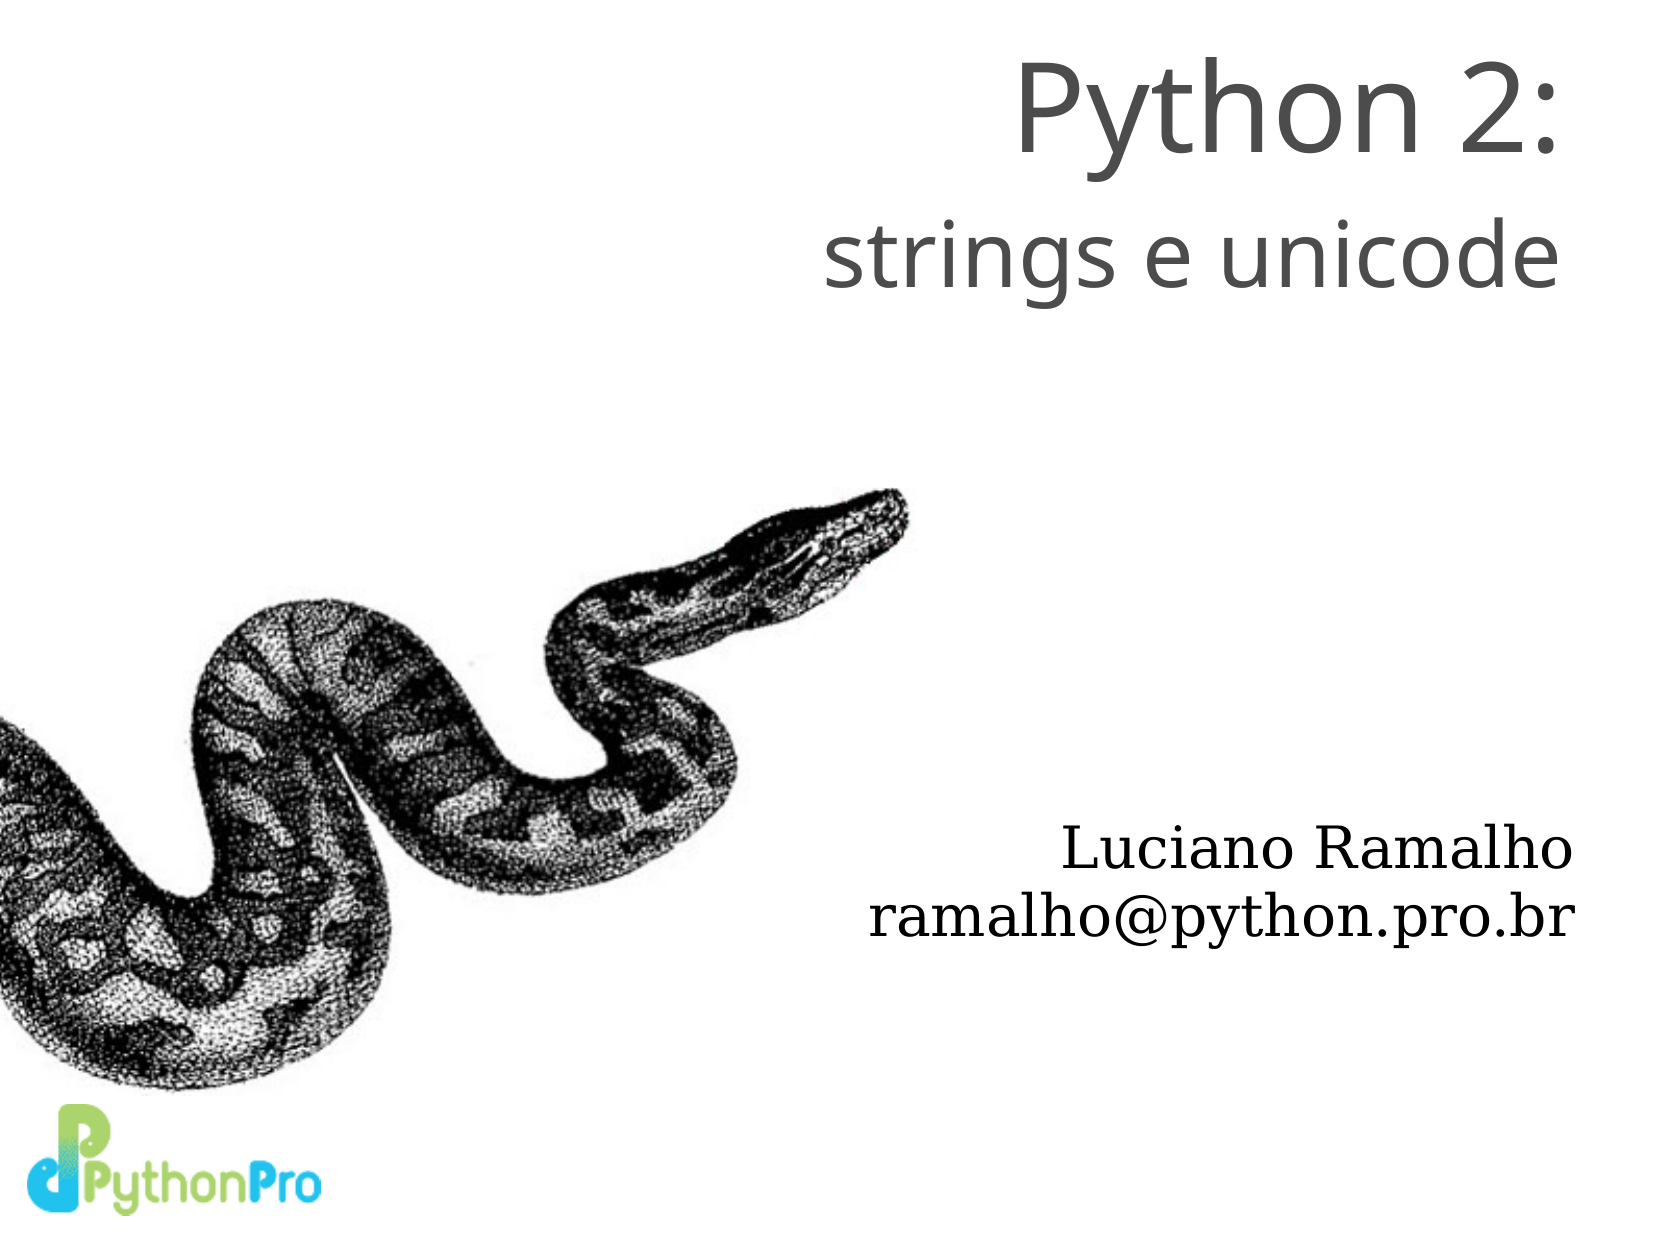

# Python 2: strings e unicode
Luciano Ramalho
ramalho@python.pro.br